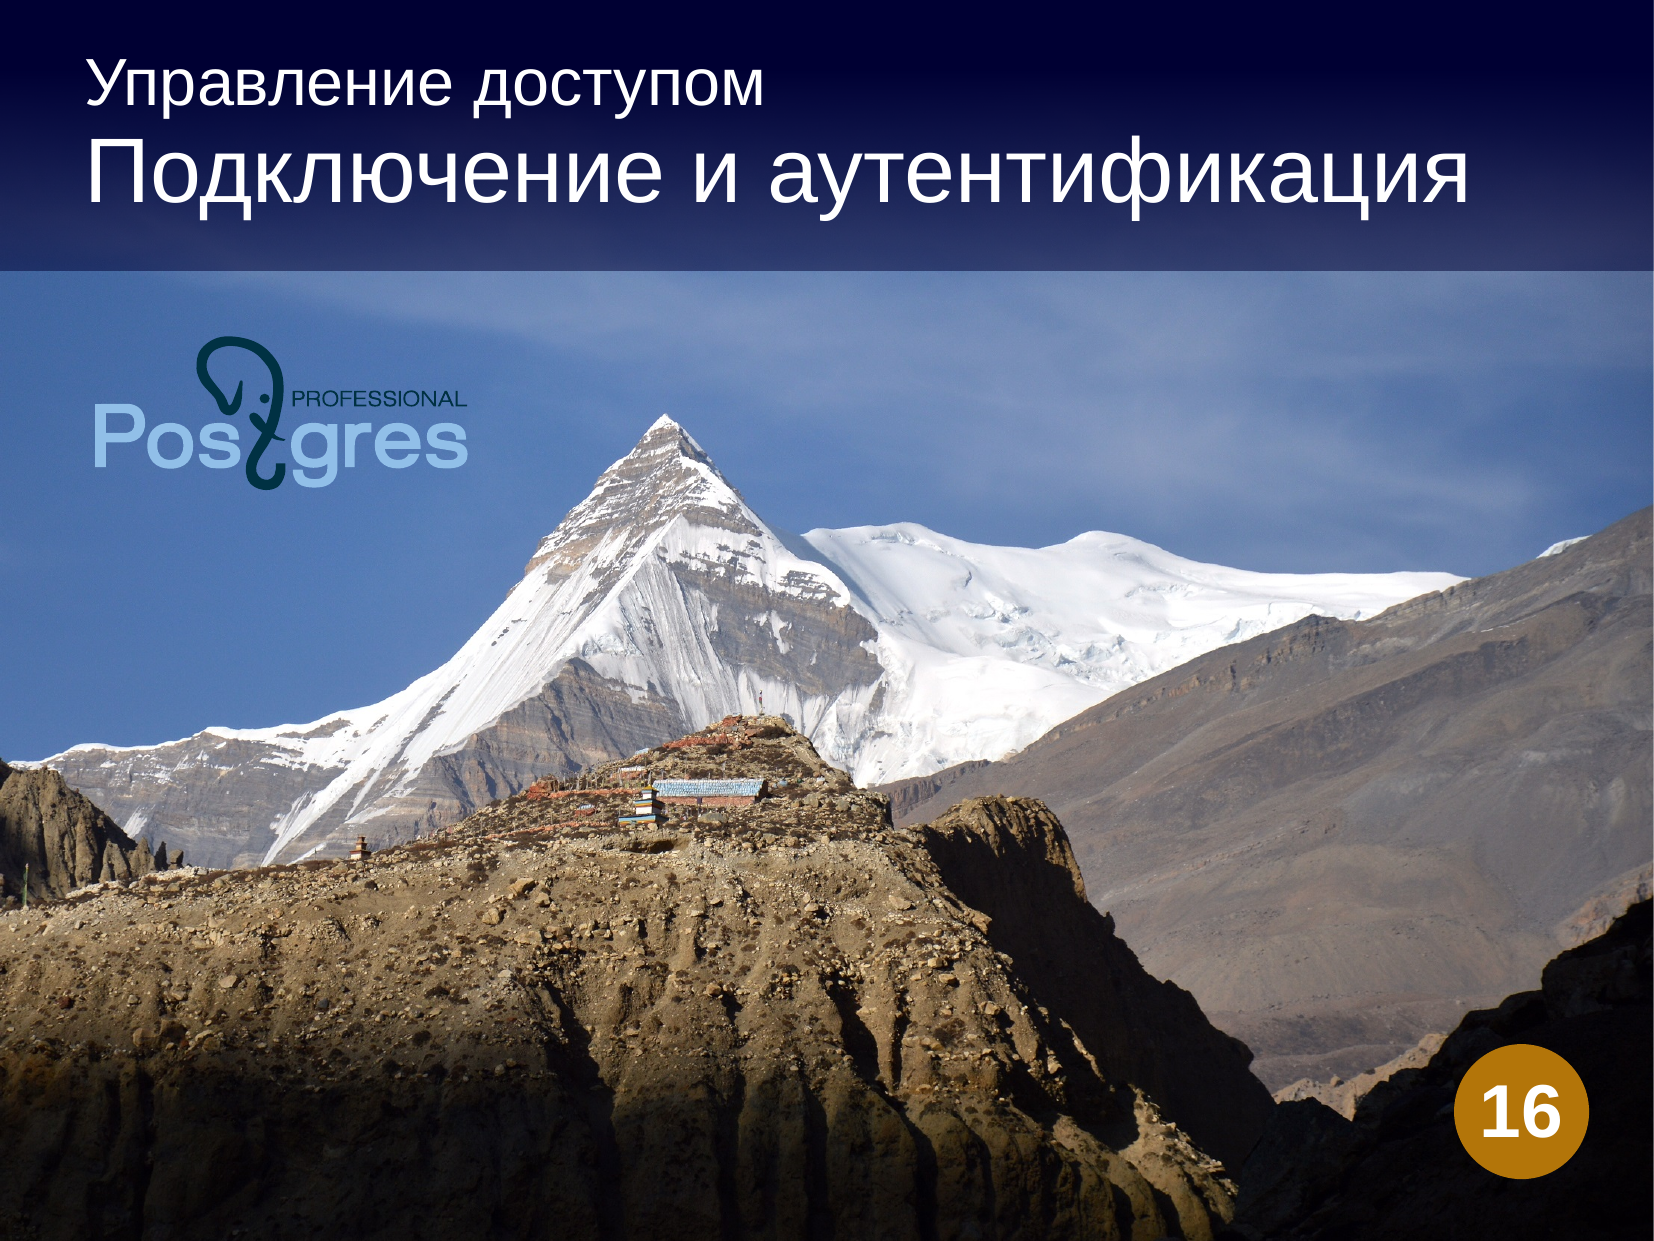

# Управление доступом Подключение и аутентификация
16